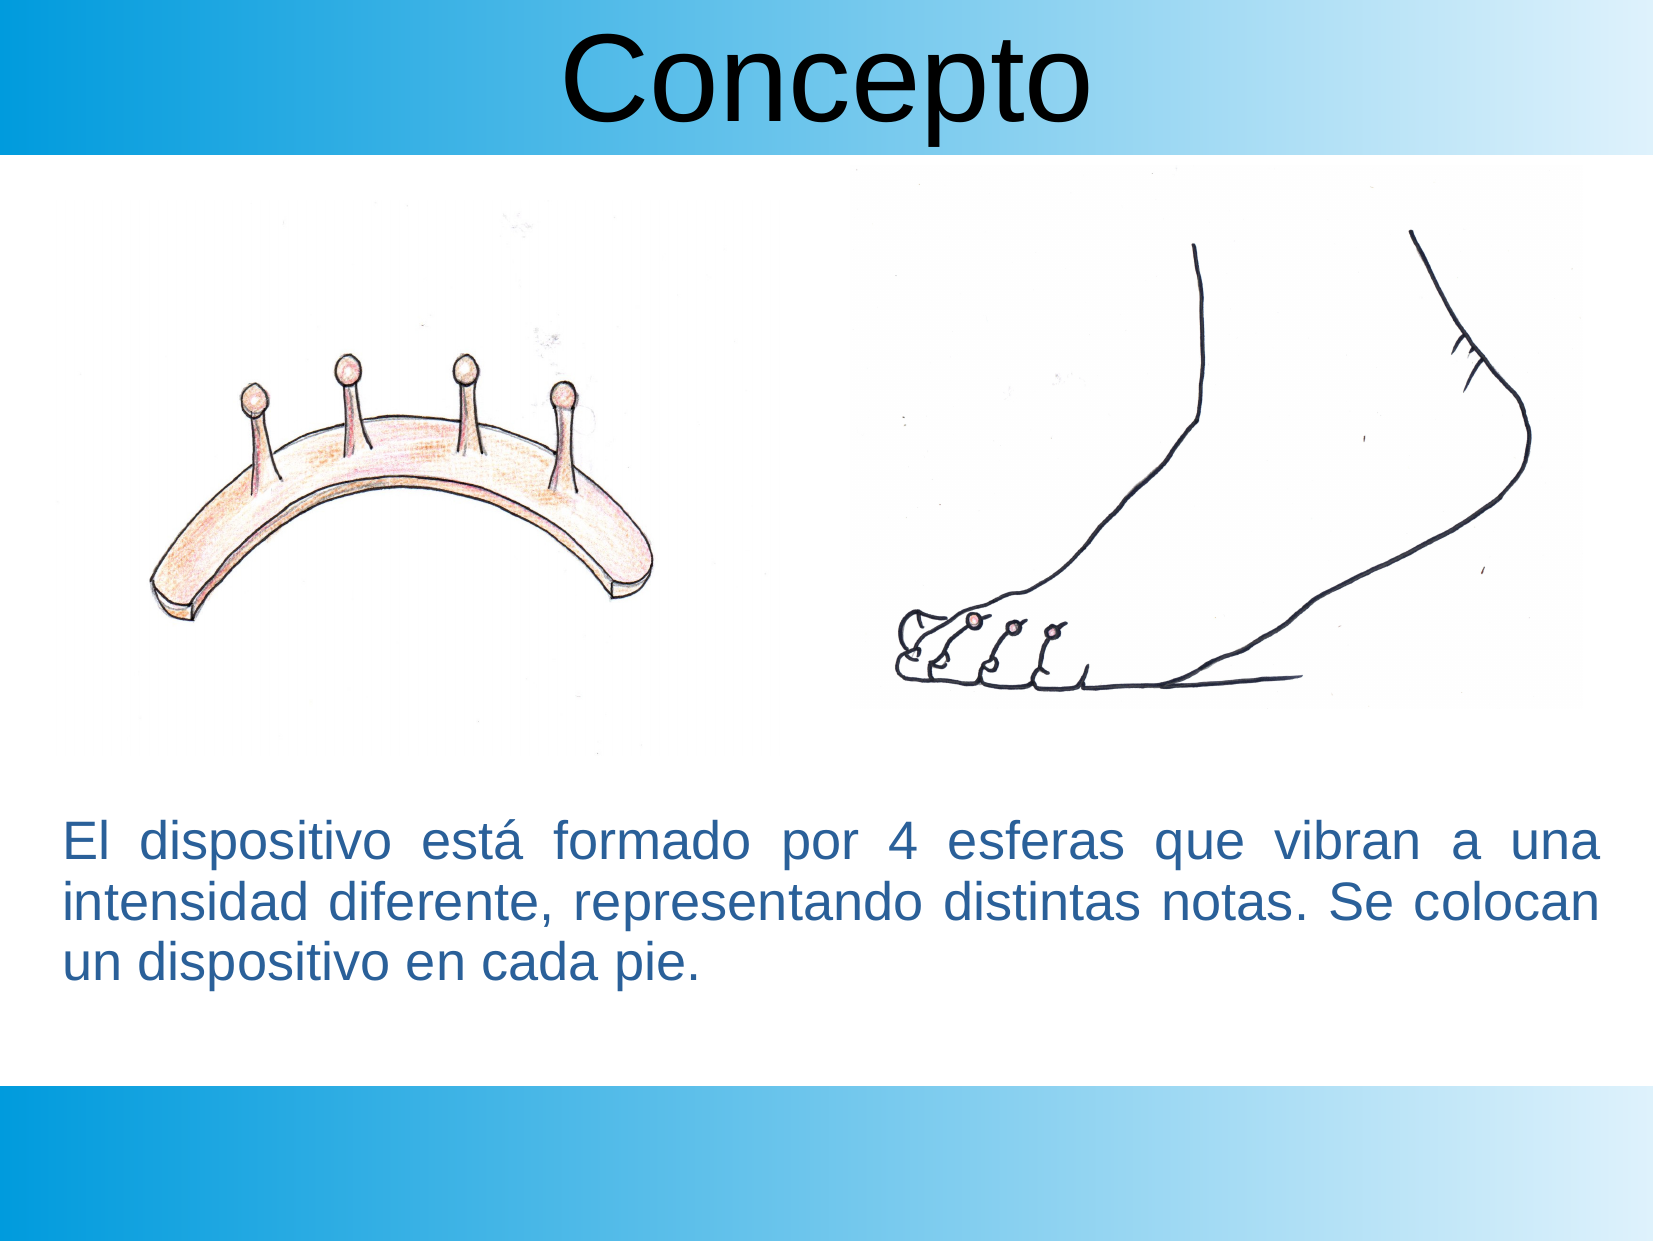

# Concepto
El dispositivo está formado por 4 esferas que vibran a una intensidad diferente, representando distintas notas. Se colocan un dispositivo en cada pie.